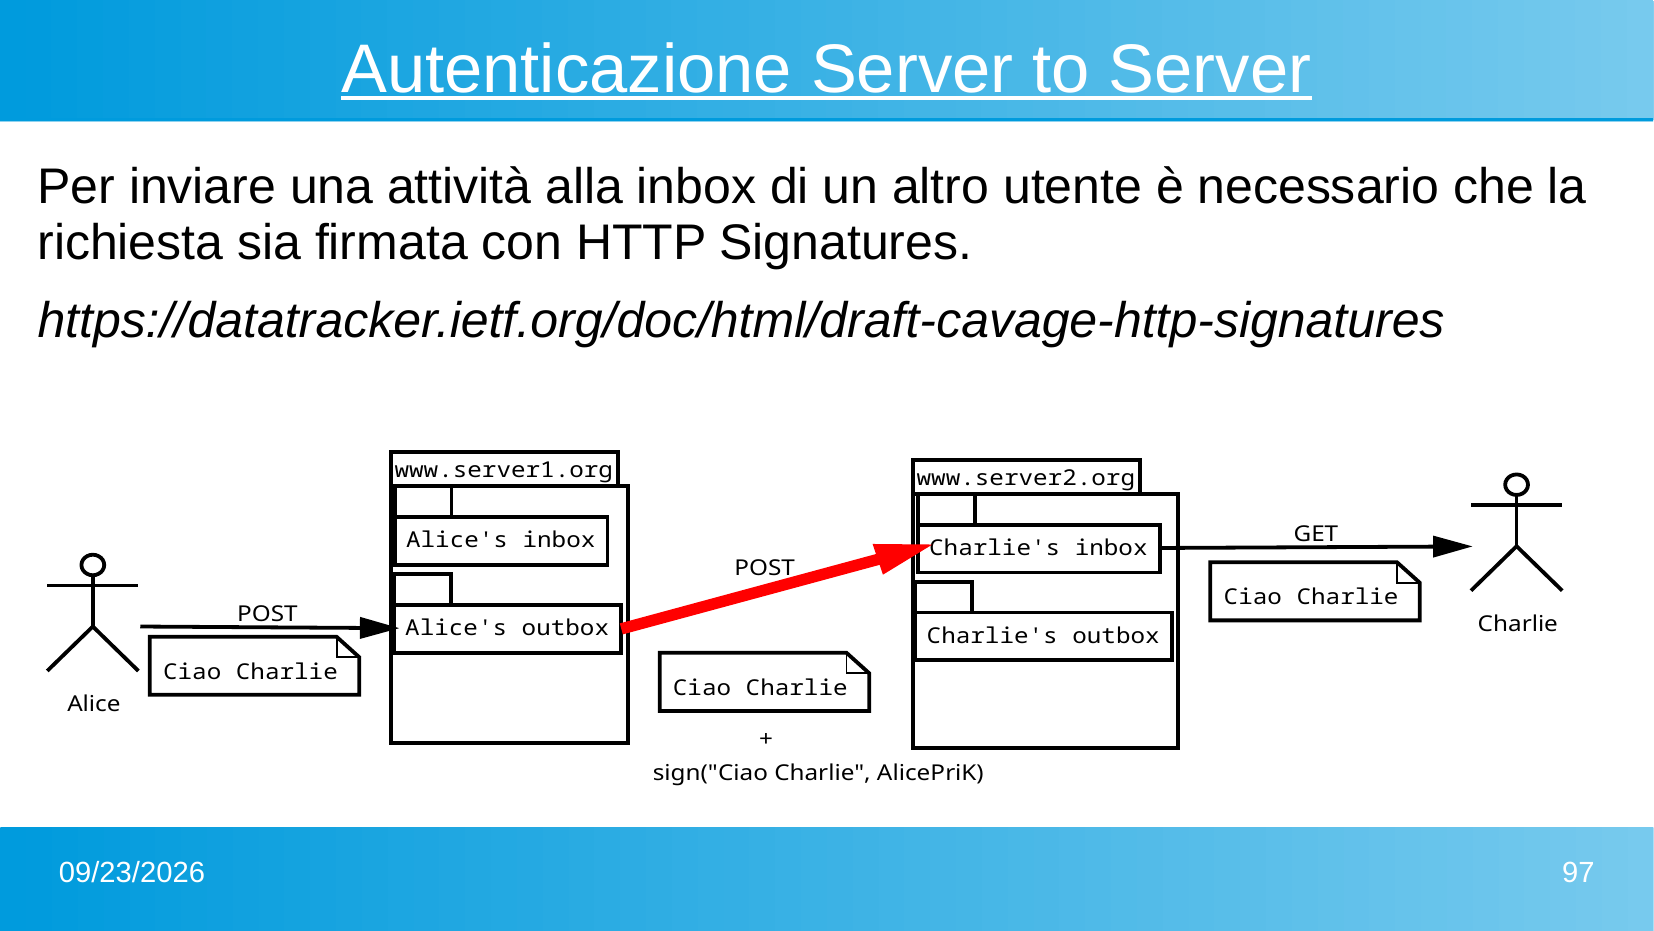

# Autenticazione Server to Server
Per inviare una attività alla inbox di un altro utente è necessario che la richiesta sia firmata con HTTP Signatures.
https://datatracker.ietf.org/doc/html/draft-cavage-http-signatures
97